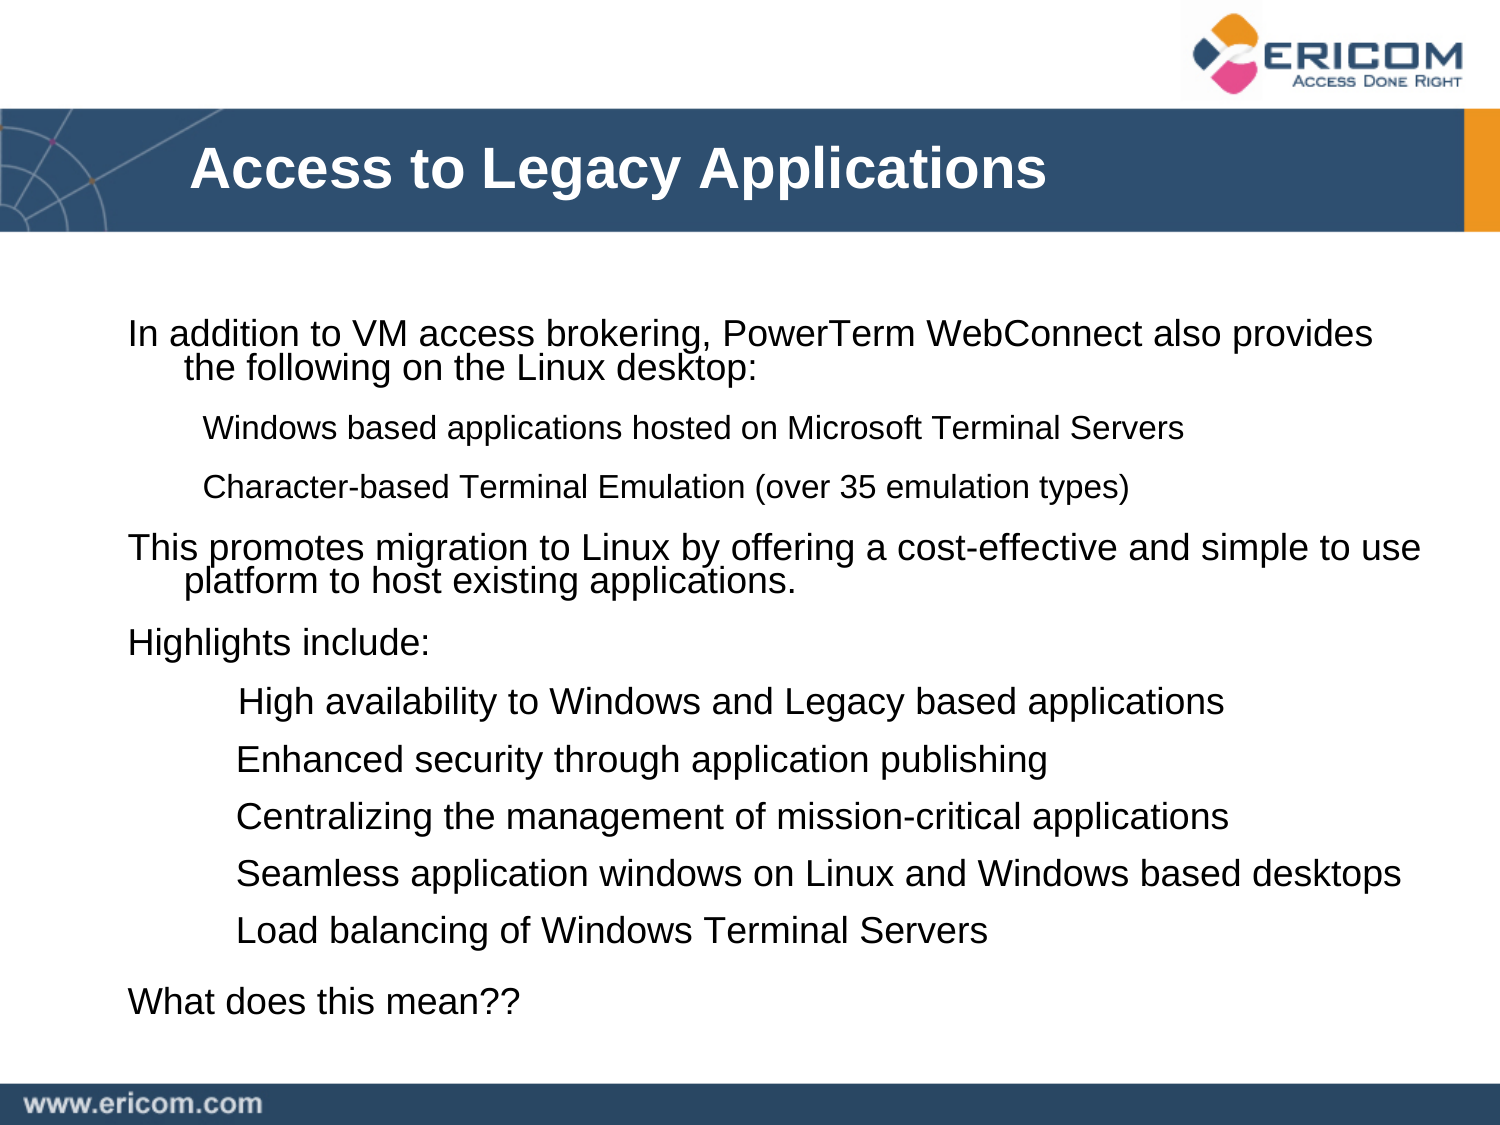

# Access to Legacy Applications
In addition to VM access brokering, PowerTerm WebConnect also provides the following on the Linux desktop:
Windows based applications hosted on Microsoft Terminal Servers
Character-based Terminal Emulation (over 35 emulation types)
This promotes migration to Linux by offering a cost-effective and simple to use platform to host existing applications.
Highlights include:
 High availability to Windows and Legacy based applications
 Enhanced security through application publishing
 Centralizing the management of mission-critical applications
 Seamless application windows on Linux and Windows based desktops
 Load balancing of Windows Terminal Servers
What does this mean??